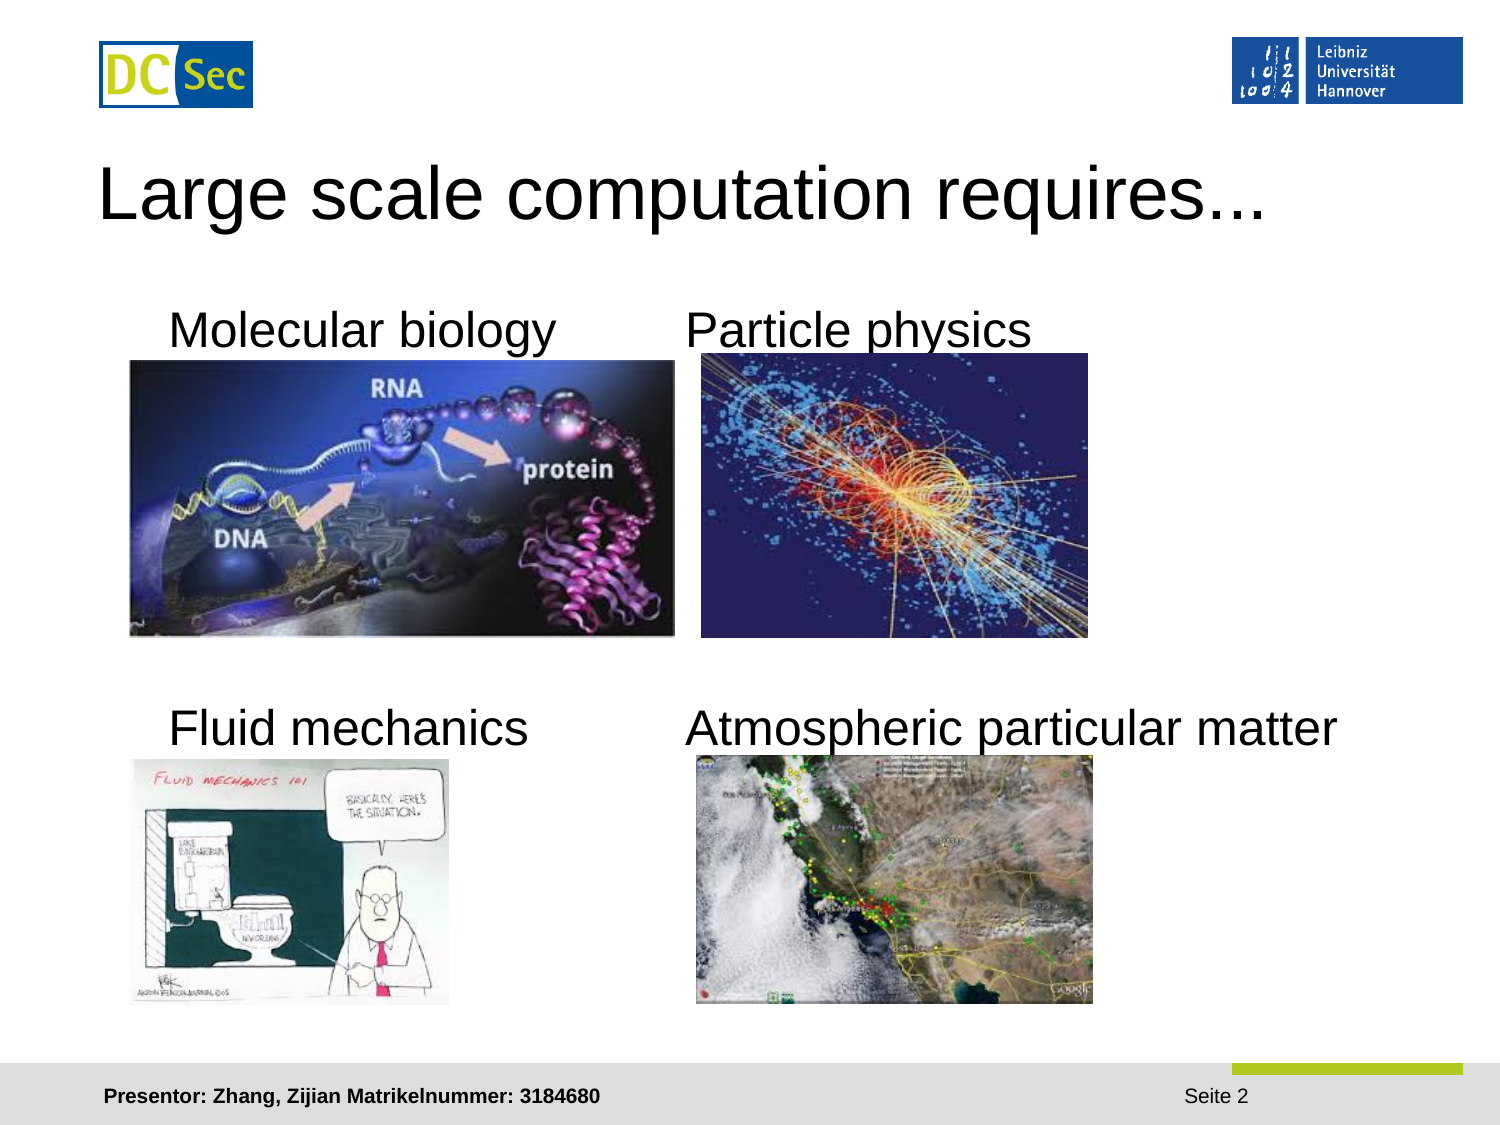

# Large scale computation requires...
Molecular biology		Particle physics
Fluid mechanics			Atmospheric particular matter
Presentor: Zhang, Zijian Matrikelnummer: 3184680